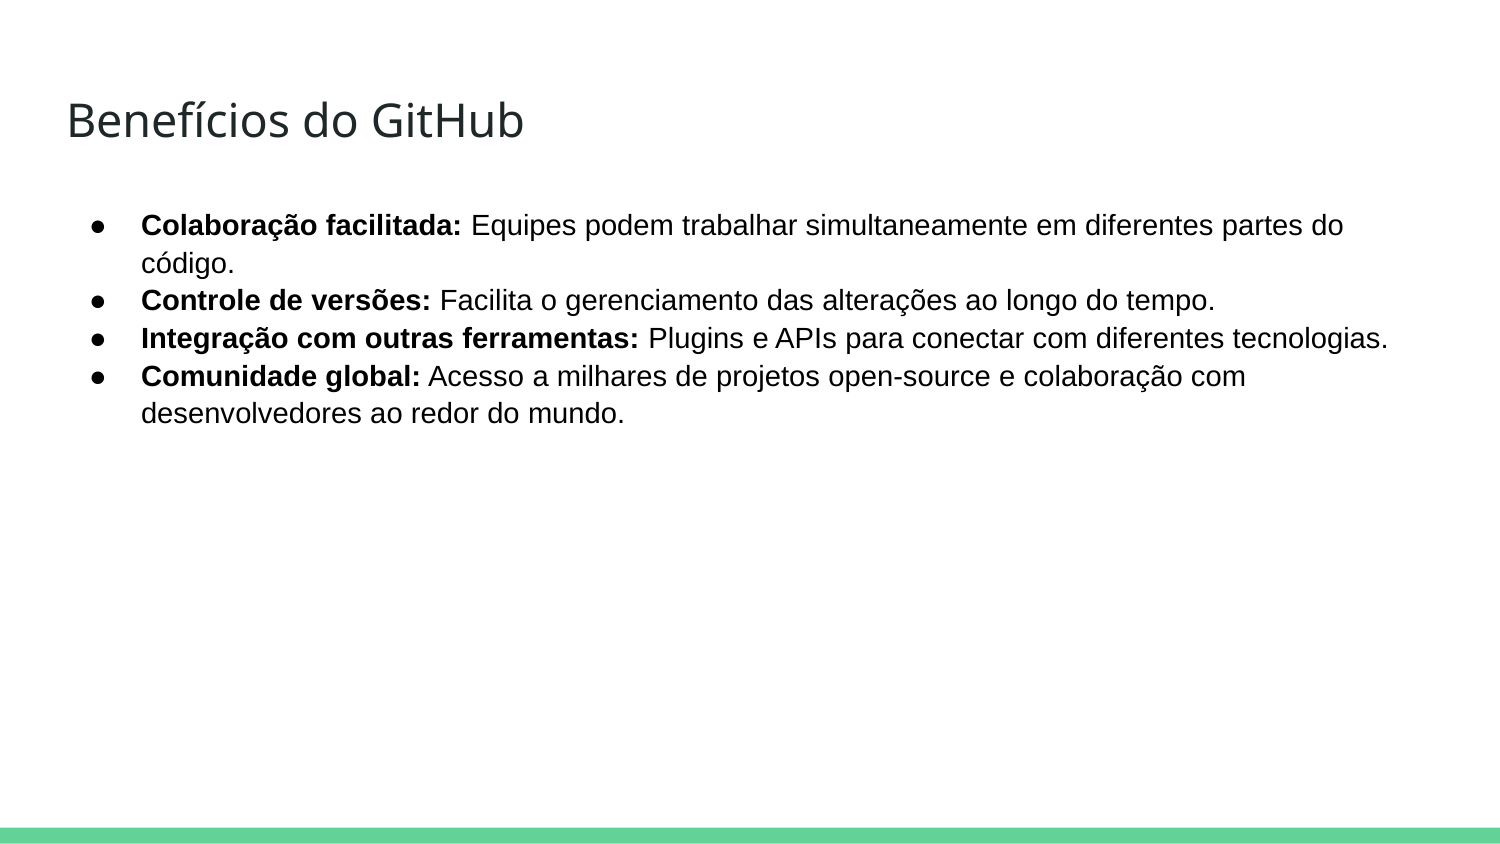

# Benefícios do GitHub
Colaboração facilitada: Equipes podem trabalhar simultaneamente em diferentes partes do código.
Controle de versões: Facilita o gerenciamento das alterações ao longo do tempo.
Integração com outras ferramentas: Plugins e APIs para conectar com diferentes tecnologias.
Comunidade global: Acesso a milhares de projetos open-source e colaboração com desenvolvedores ao redor do mundo.